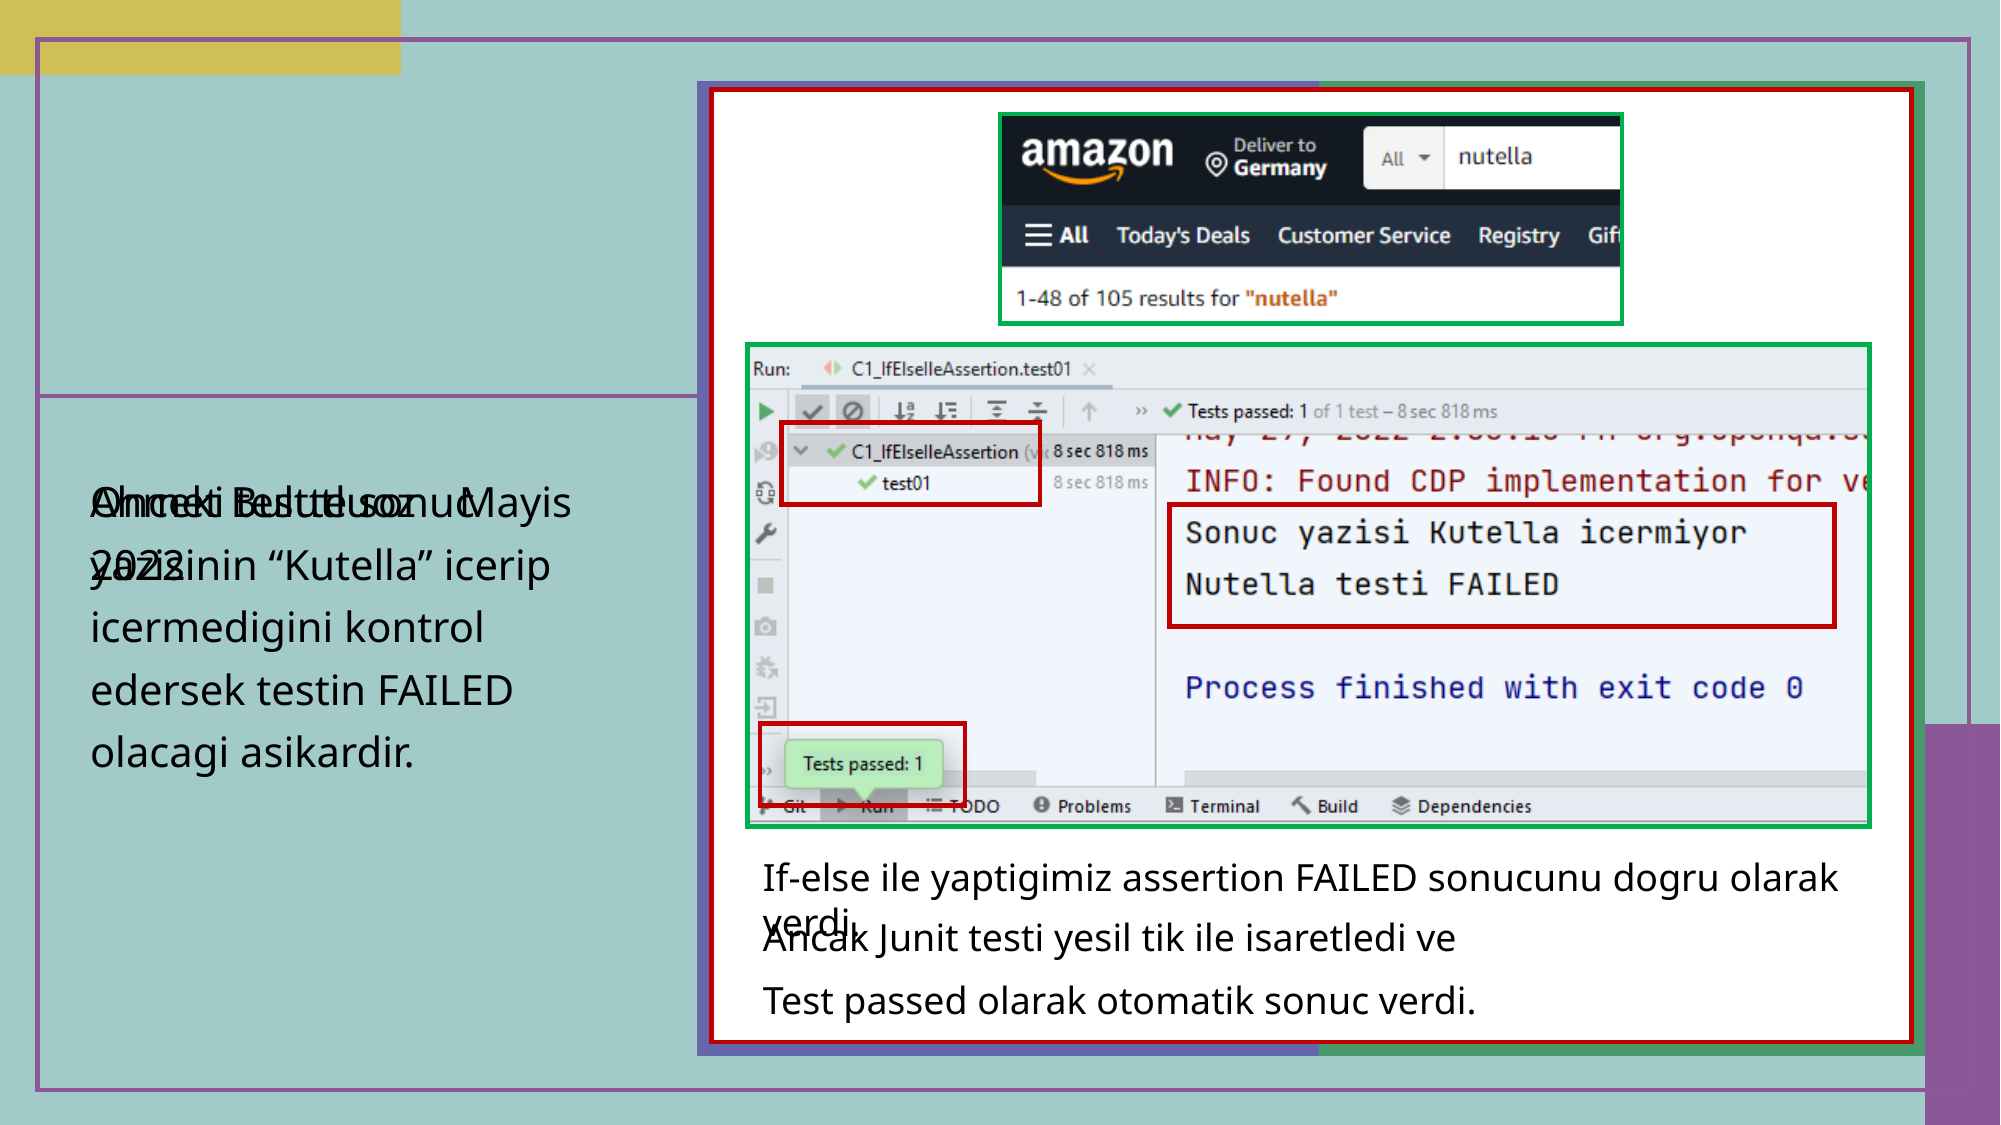

# If clause ile assertion
Onceki testte sonuc yazisinin “Kutella” icerip icermedigini kontrol edersek testin FAILED olacagi asikardir.
Ahmet Bulutluoz Mayis 2022
If-else ile yaptigimiz assertion FAILED sonucunu dogru olarak verdi.
Ancak Junit testi yesil tik ile isaretledi ve
Test passed olarak otomatik sonuc verdi.